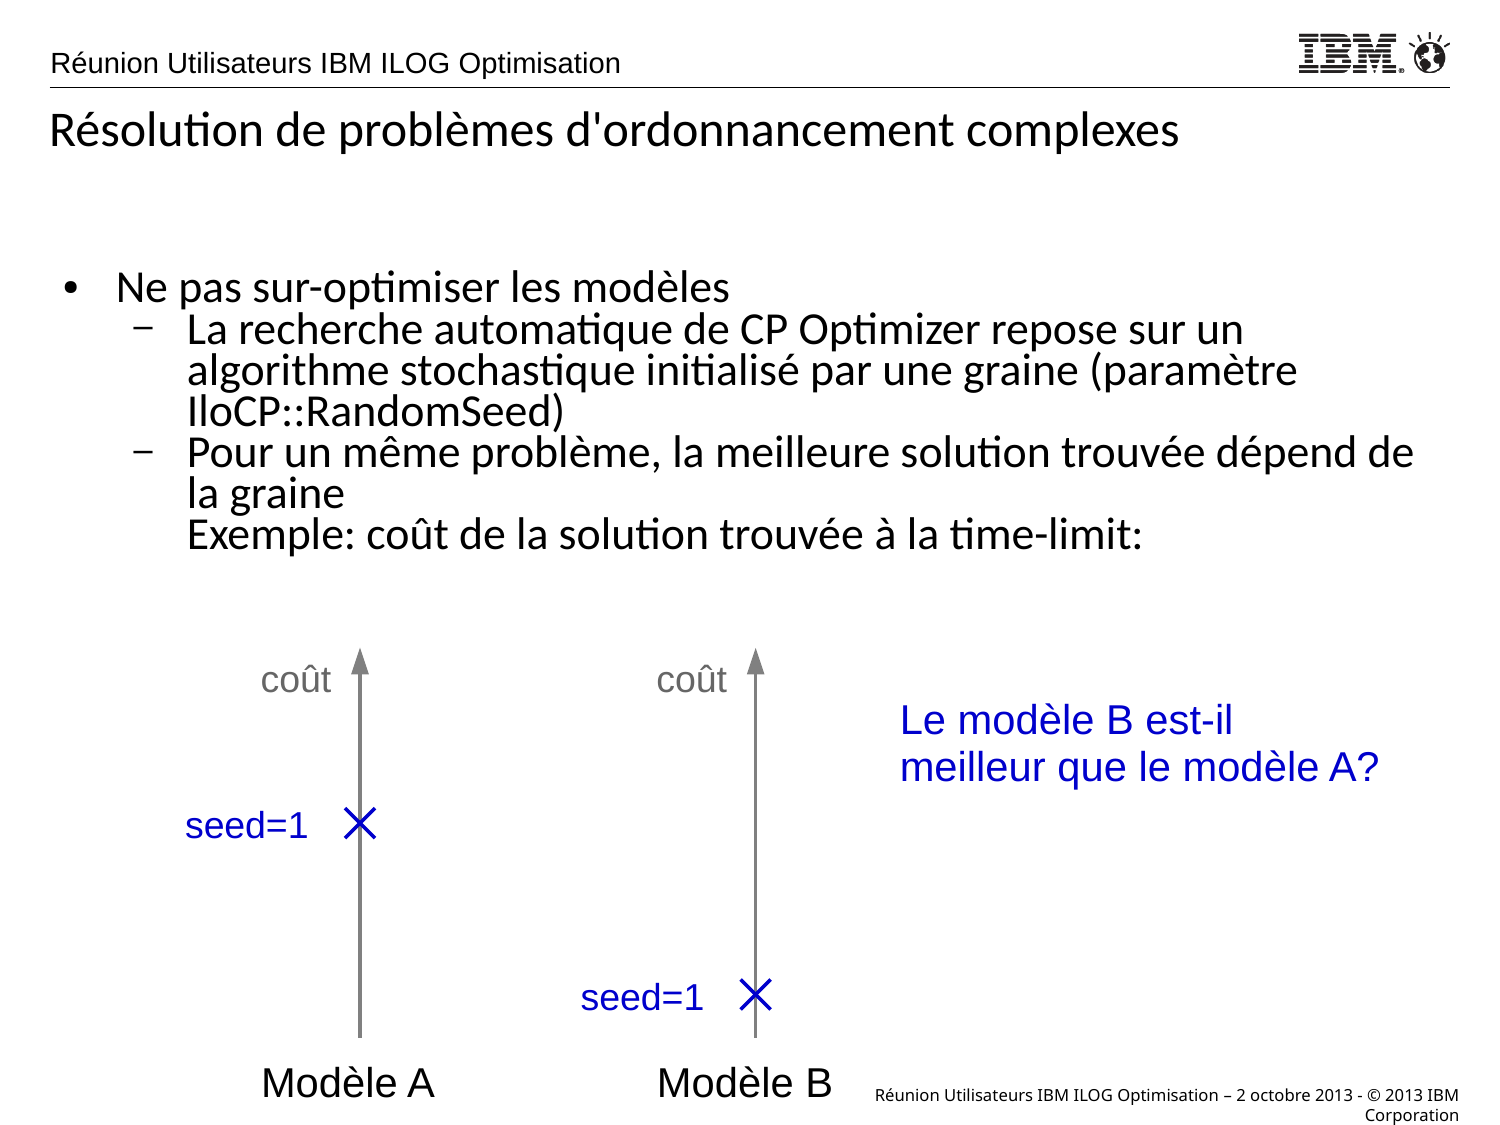

# Résolution de problèmes d'ordonnancement complexes
Ne pas sur-optimiser les modèles
La recherche automatique de CP Optimizer repose sur un algorithme stochastique initialisé par une graine (paramètre IloCP::RandomSeed)
Pour un même problème, la meilleure solution trouvée dépend de la graine
Exemple: coût de la solution trouvée à la time-limit:
coût
coût
Le modèle B est-il
meilleur que le modèle A?
seed=1
seed=1
Modèle A
Modèle B